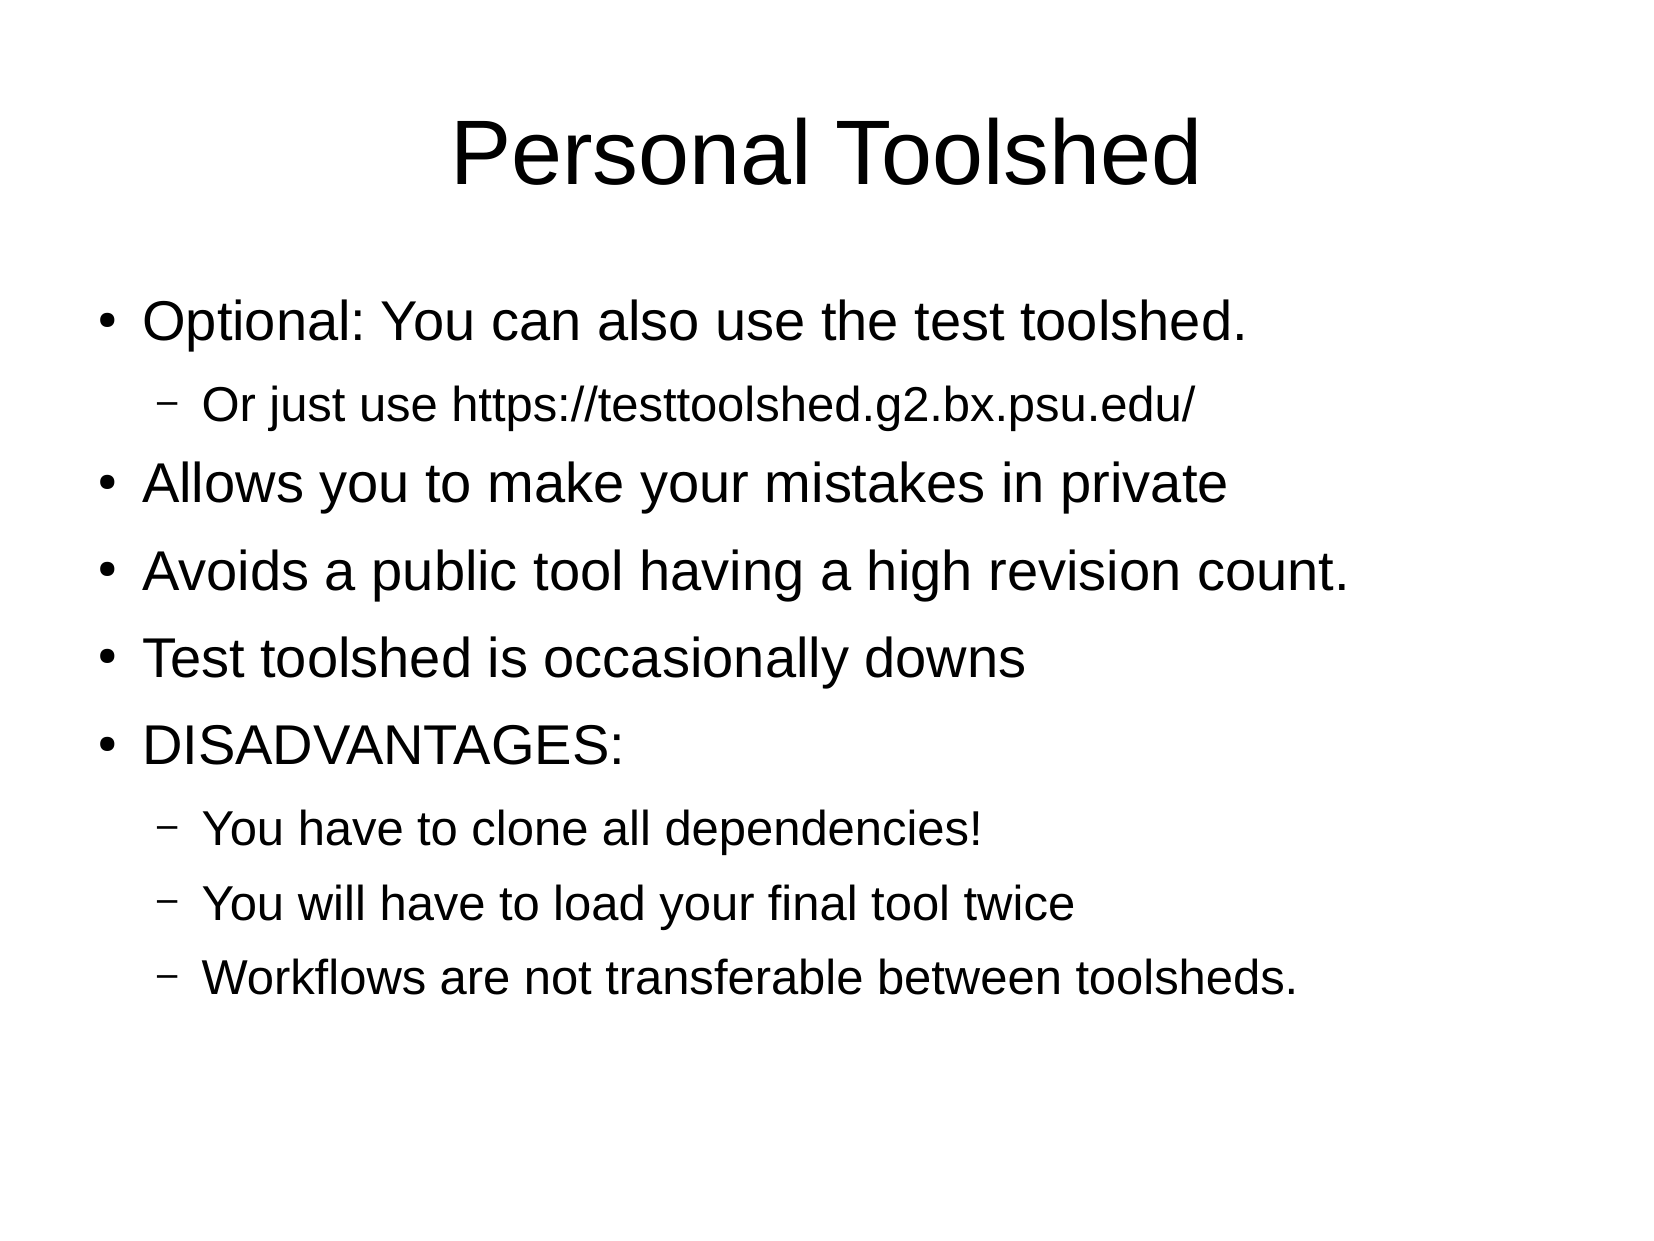

# Personal Toolshed
Optional: You can also use the test toolshed.
Or just use https://testtoolshed.g2.bx.psu.edu/
Allows you to make your mistakes in private
Avoids a public tool having a high revision count.
Test toolshed is occasionally downs
DISADVANTAGES:
You have to clone all dependencies!
You will have to load your final tool twice
Workflows are not transferable between toolsheds.